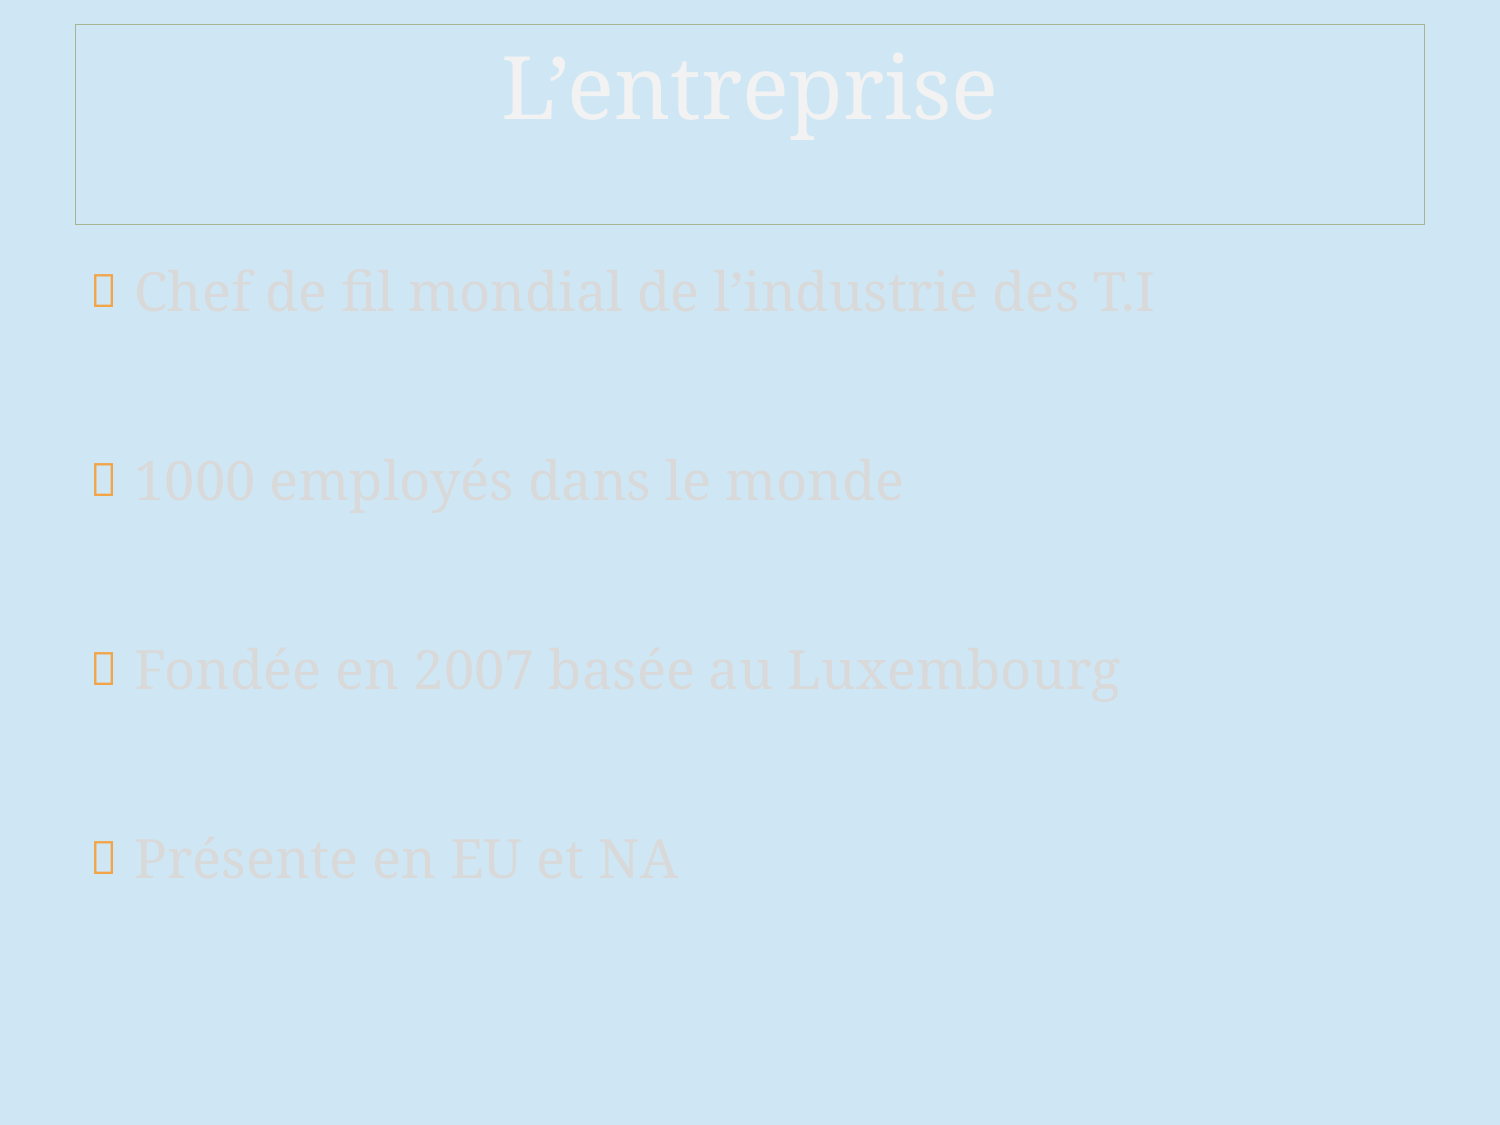

L’entreprise
# Chef de fil mondial de l’industrie des T.I
1000 employés dans le monde
Fondée en 2007 basée au Luxembourg
Présente en EU et NA